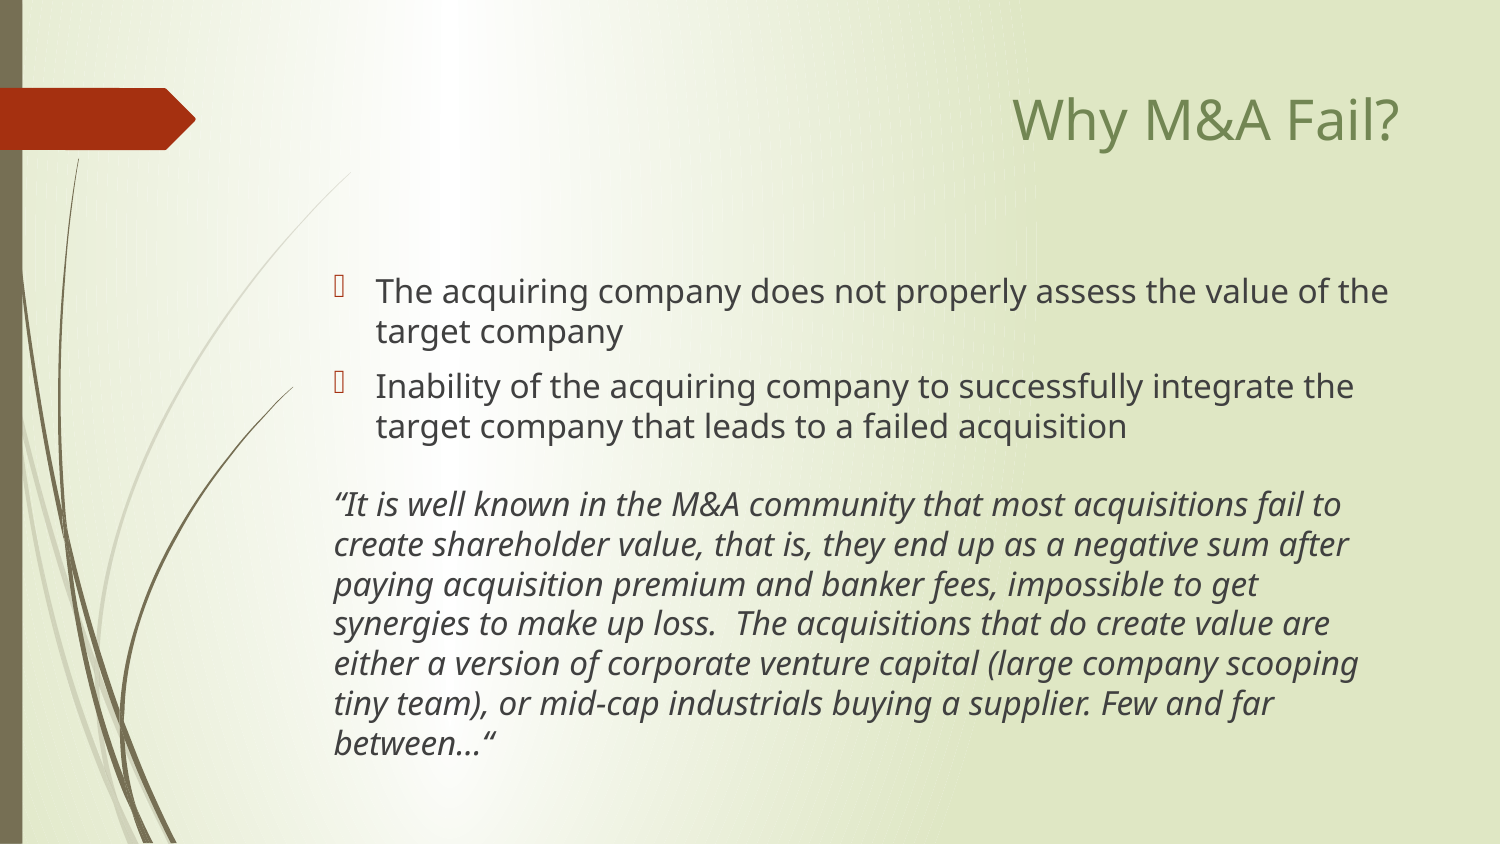

# Why M&A Fail?
The acquiring company does not properly assess the value of the target company
Inability of the acquiring company to successfully integrate the target company that leads to a failed acquisition
“It is well known in the M&A community that most acquisitions fail to create shareholder value, that is, they end up as a negative sum after paying acquisition premium and banker fees, impossible to get synergies to make up loss. The acquisitions that do create value are either a version of corporate venture capital (large company scooping tiny team), or mid-cap industrials buying a supplier. Few and far between…“